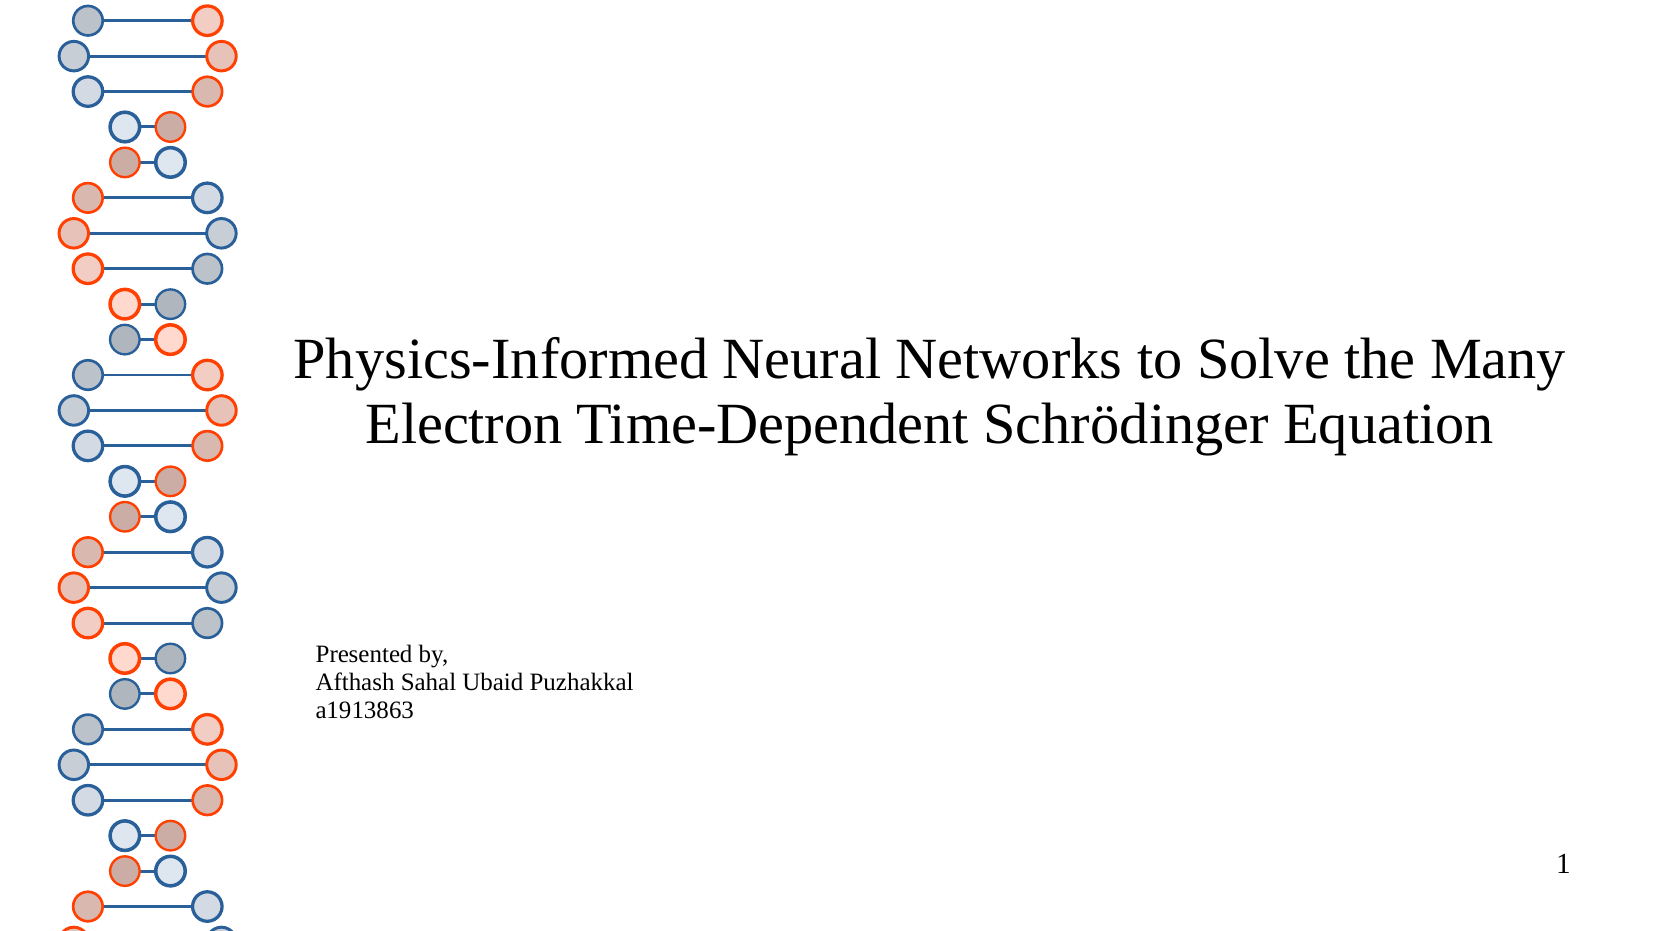

# Physics-Informed Neural Networks to Solve the Many Electron Time-Dependent Schrödinger Equation
Presented by,
Afthash Sahal Ubaid Puzhakkal
a1913863
1